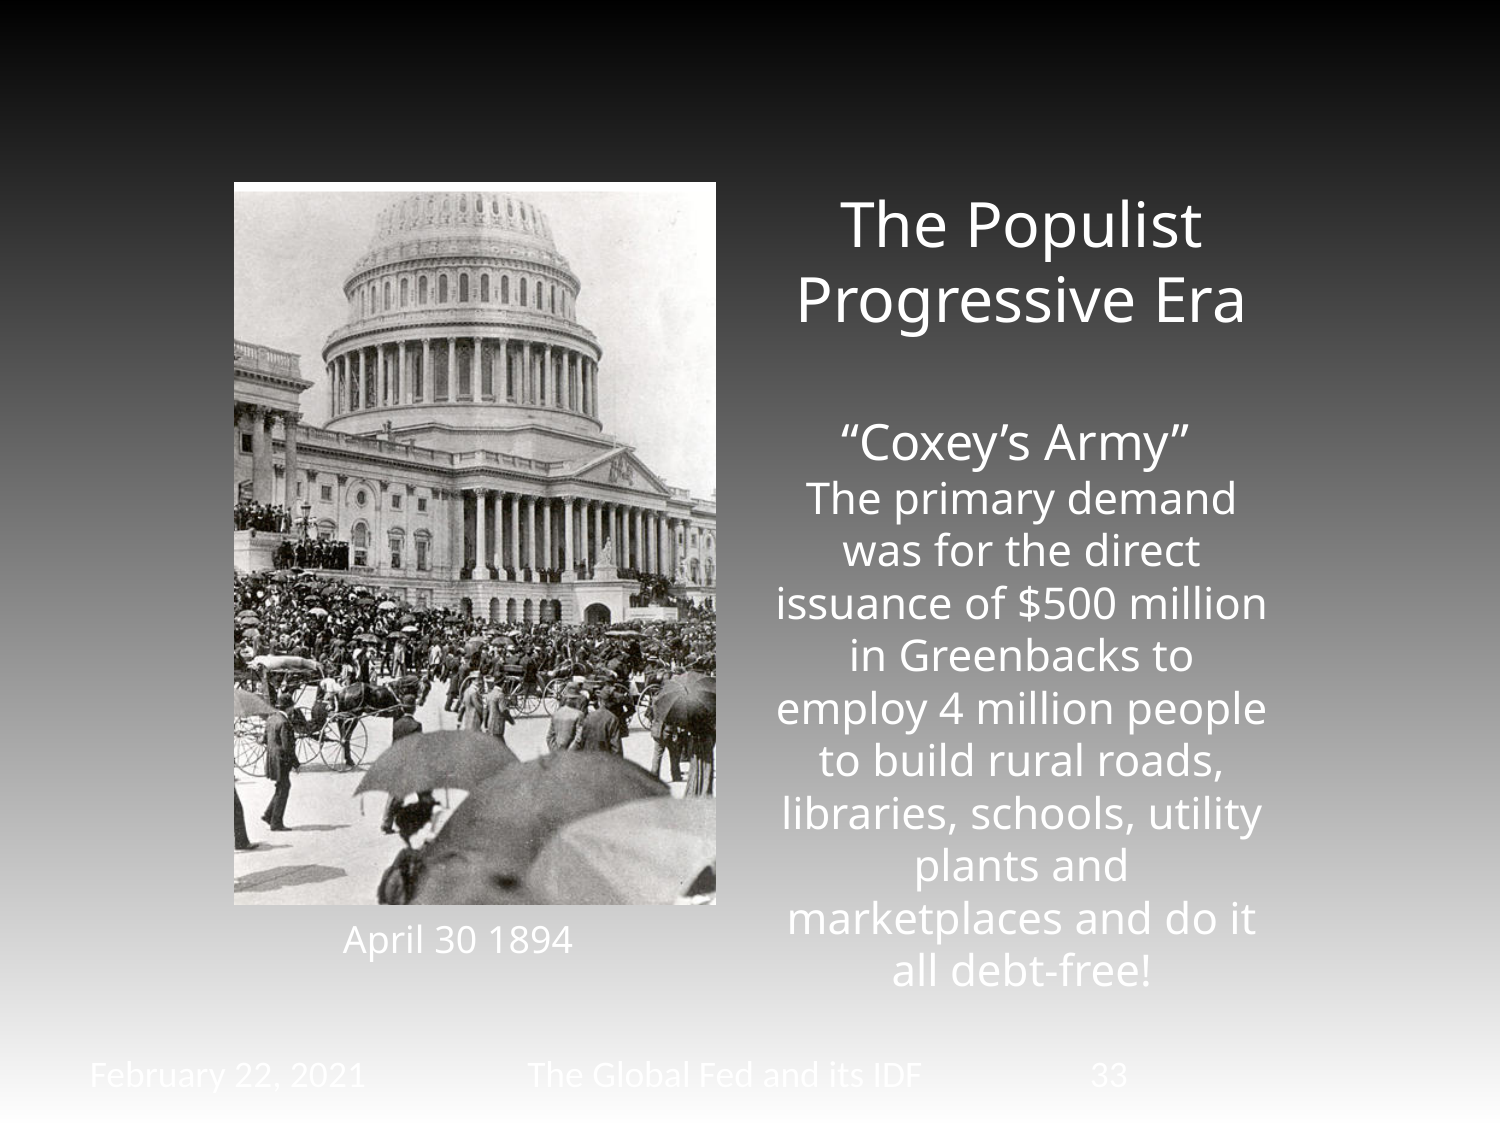

# The Populist Progressive Era “Coxey’s Army” The primary demand was for the direct issuance of $500 million in Greenbacks to employ 4 million people to build rural roads, libraries, schools, utility plants and marketplaces and do it all debt-free!
April 30 1894
February 22, 2021
The Global Fed and its IDF